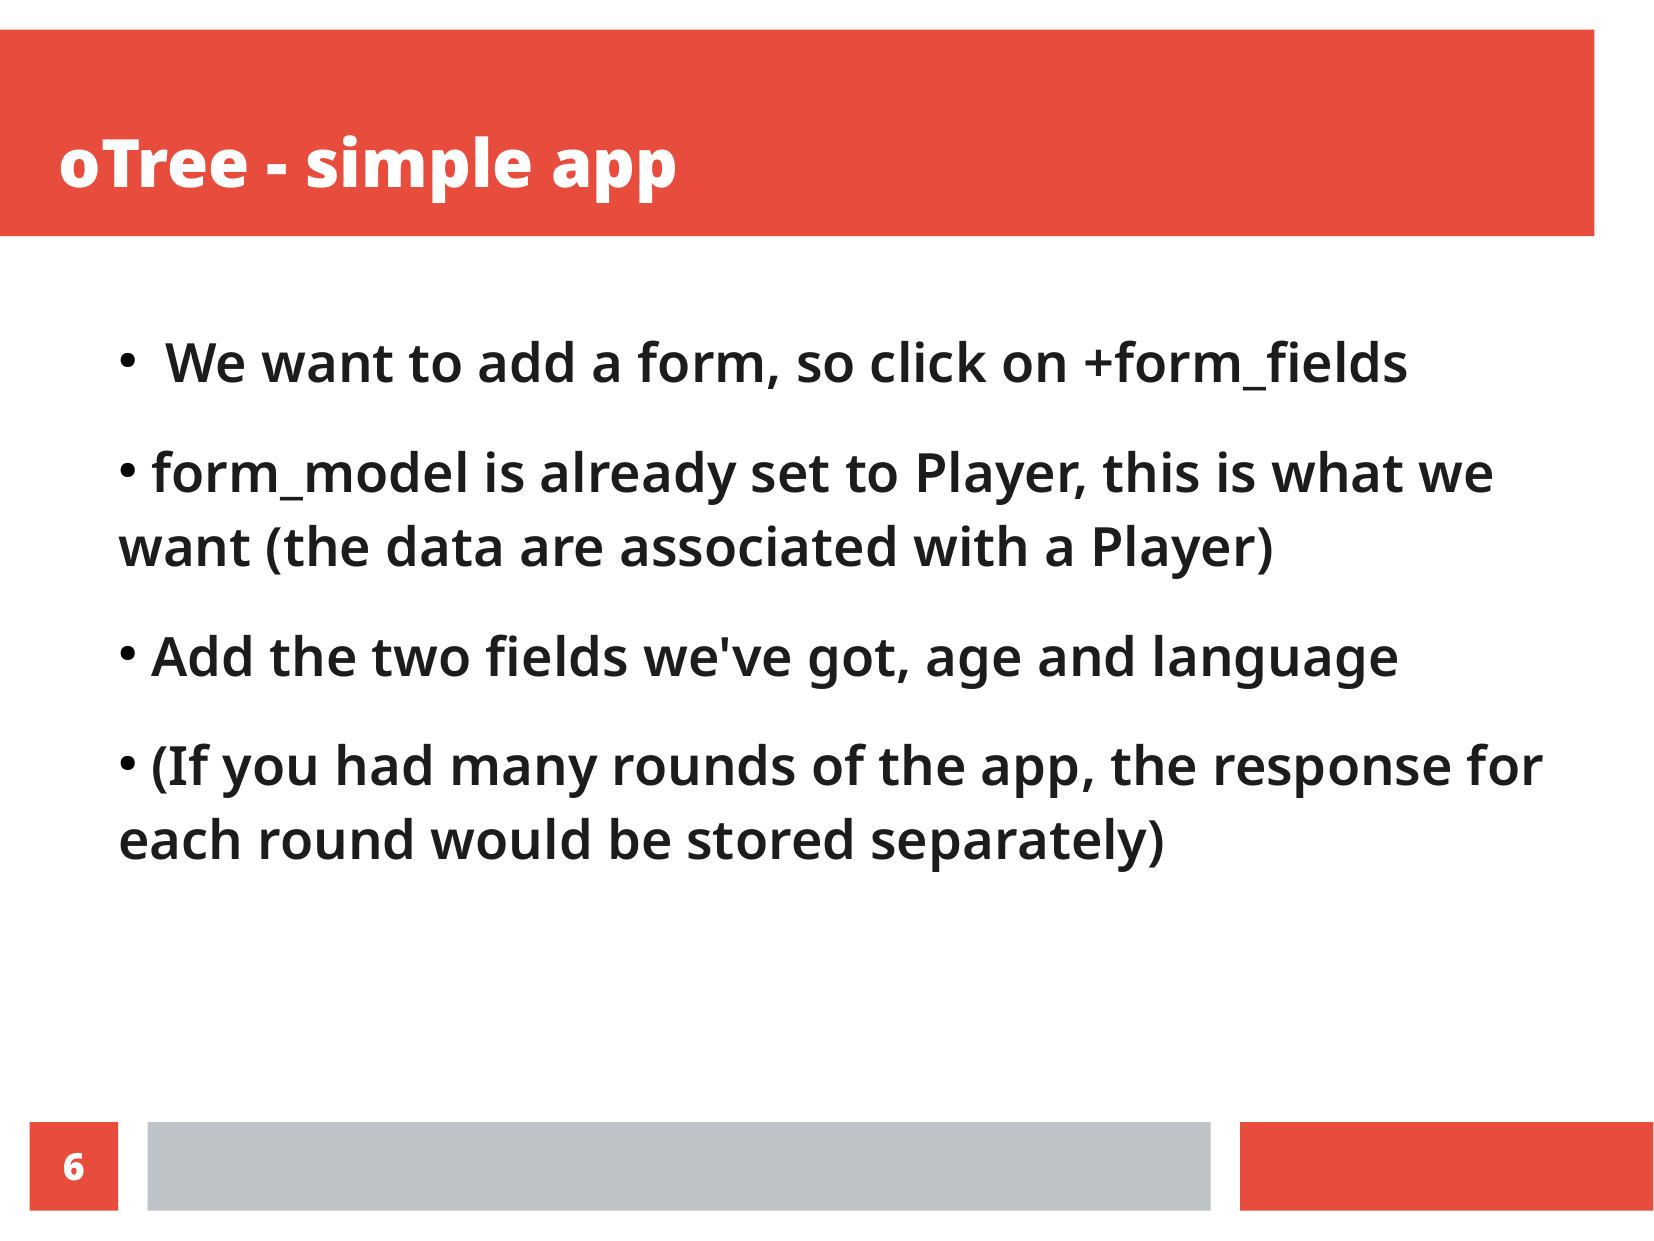

# oTree - simple app
 We want to add a form, so click on +form_fields
 form_model is already set to Player, this is what we want (the data are associated with a Player)
 Add the two fields we've got, age and language
 (If you had many rounds of the app, the response for each round would be stored separately)
6